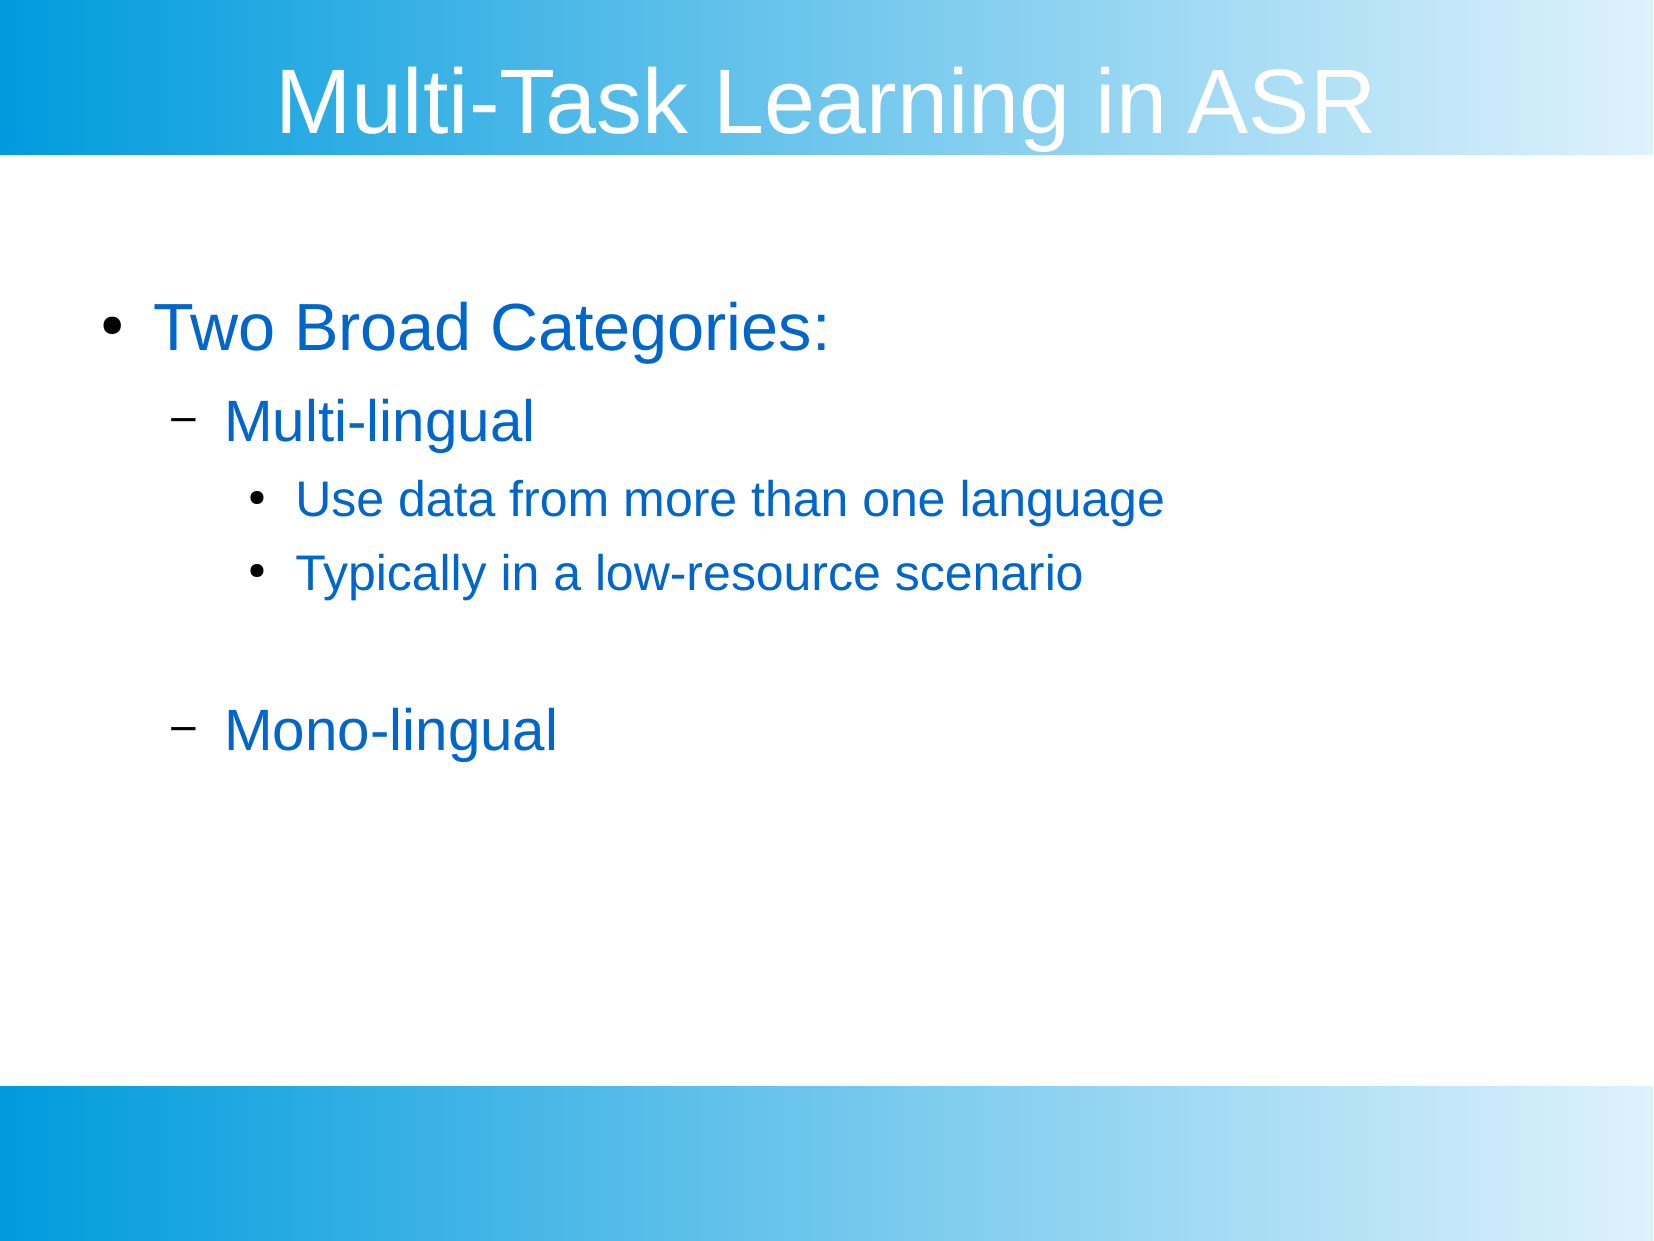

# Multi-Task Learning in ASR
Two Broad Categories:
Multi-lingual
Use data from more than one language
Typically in a low-resource scenario
Mono-lingual